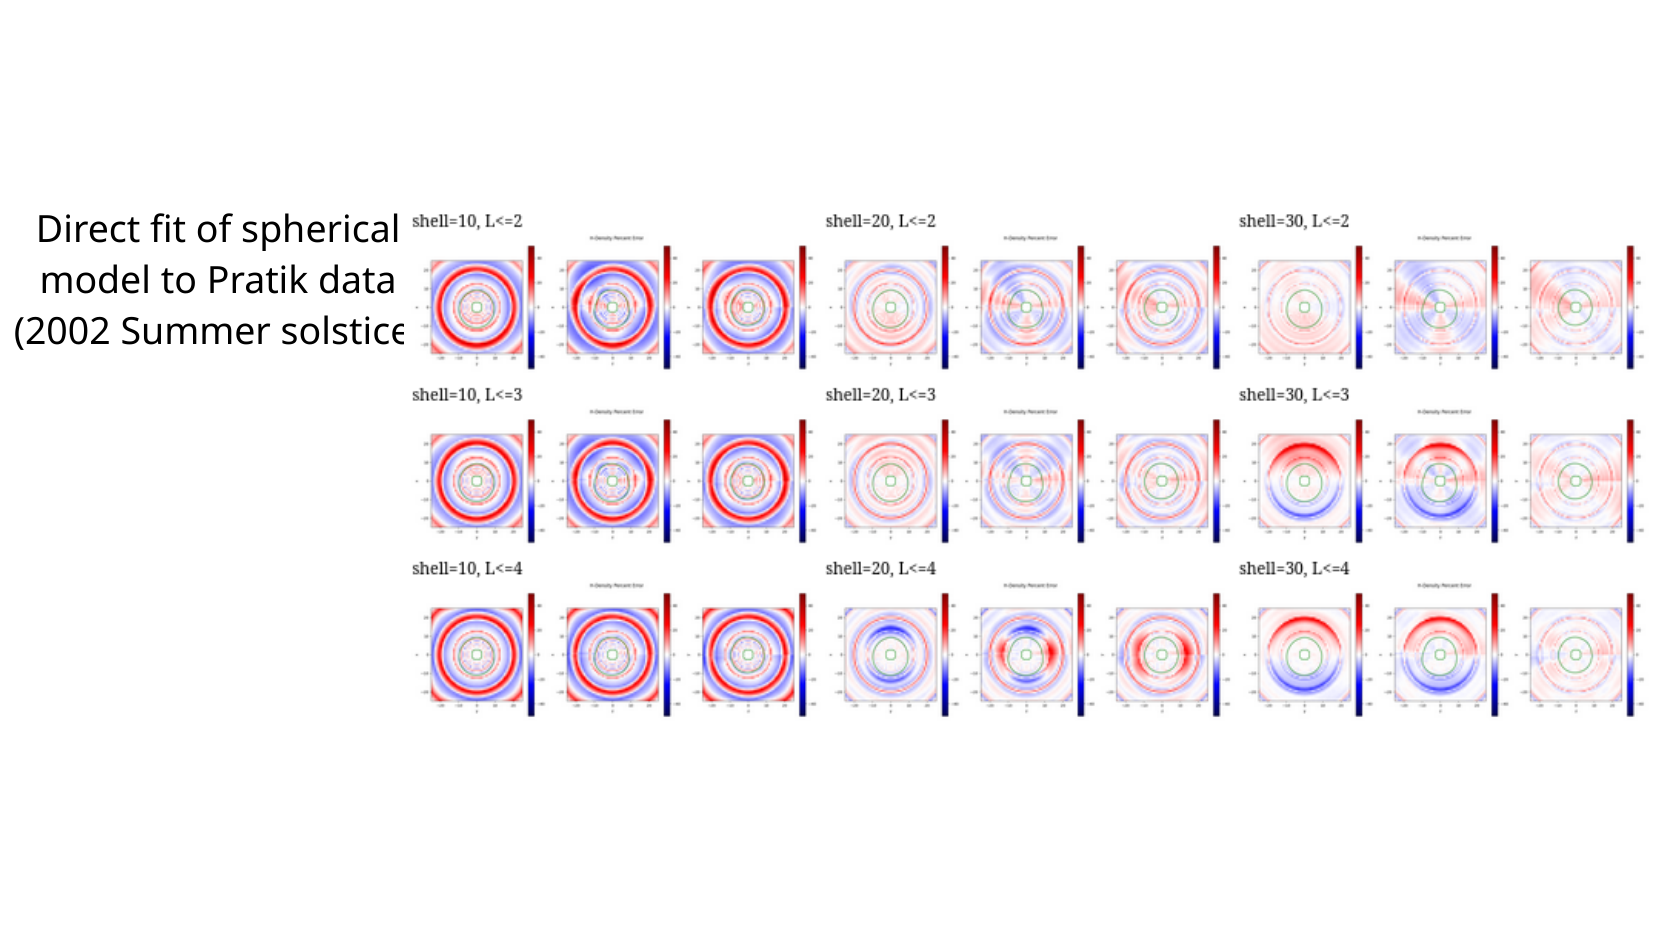

Direct fit of spherical model to Pratik data
(2002 Summer solstice)